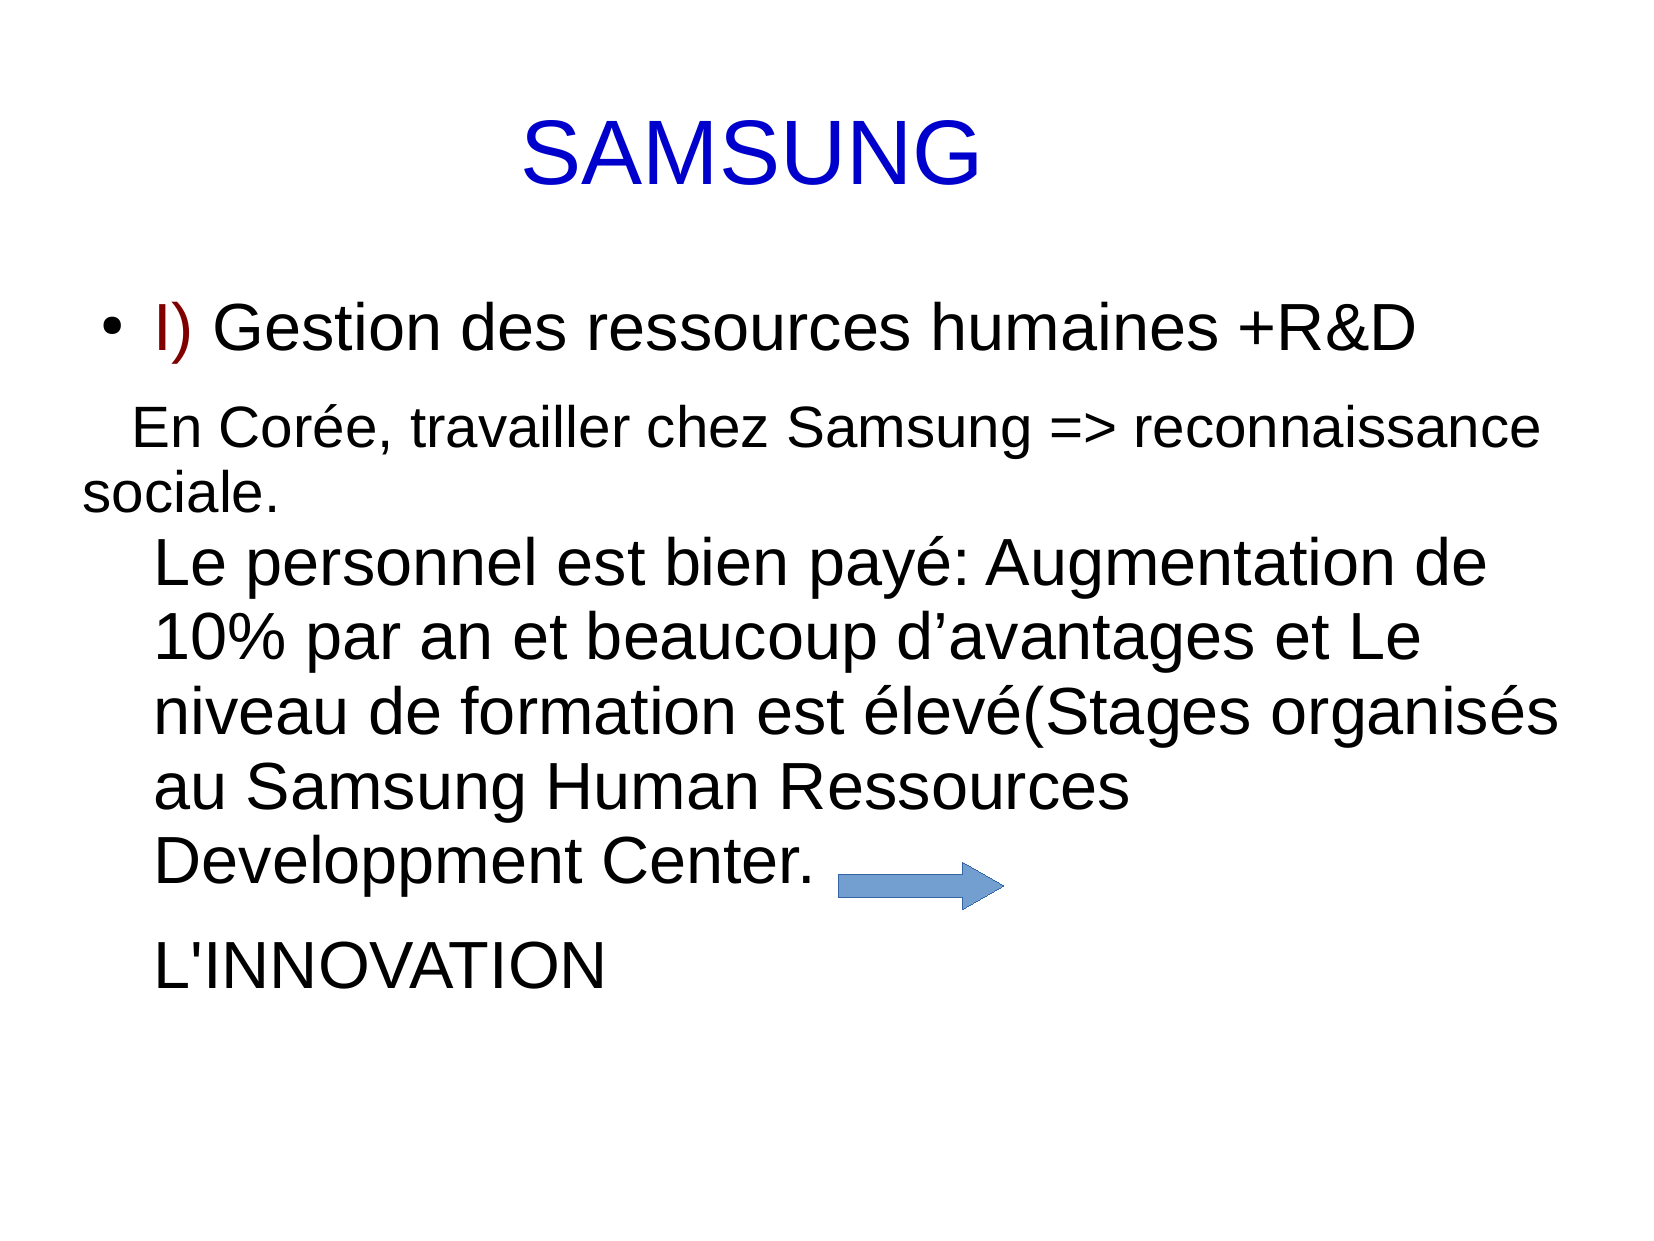

# SAMSUNG
I) Gestion des ressources humaines +R&D
 En Corée, travailler chez Samsung => reconnaissance sociale.
Le personnel est bien payé: Augmentation de 10% par an et beaucoup d’avantages et Le niveau de formation est élevé(Stages organisés au Samsung Human Ressources Developpment Center.
L'INNOVATION